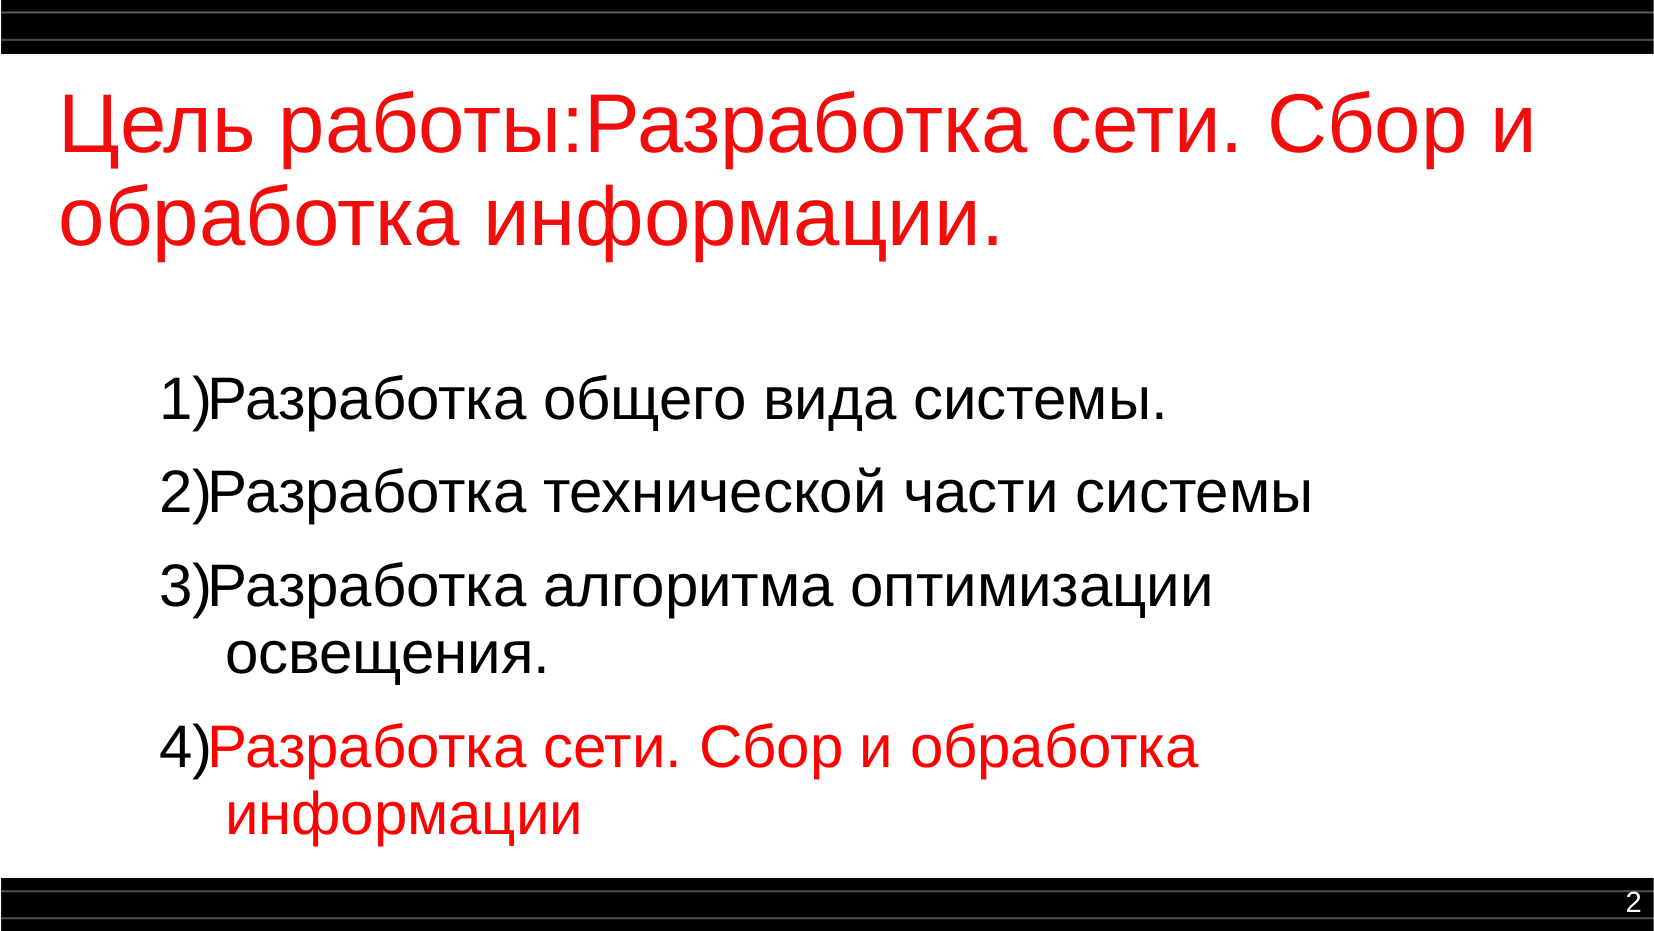

# Цель работы:Разработка сети. Сбор и обработка информации.
Разработка общего вида системы.
Разработка технической части системы
Разработка алгоритма оптимизации освещения.
Разработка сети. Сбор и обработка информации